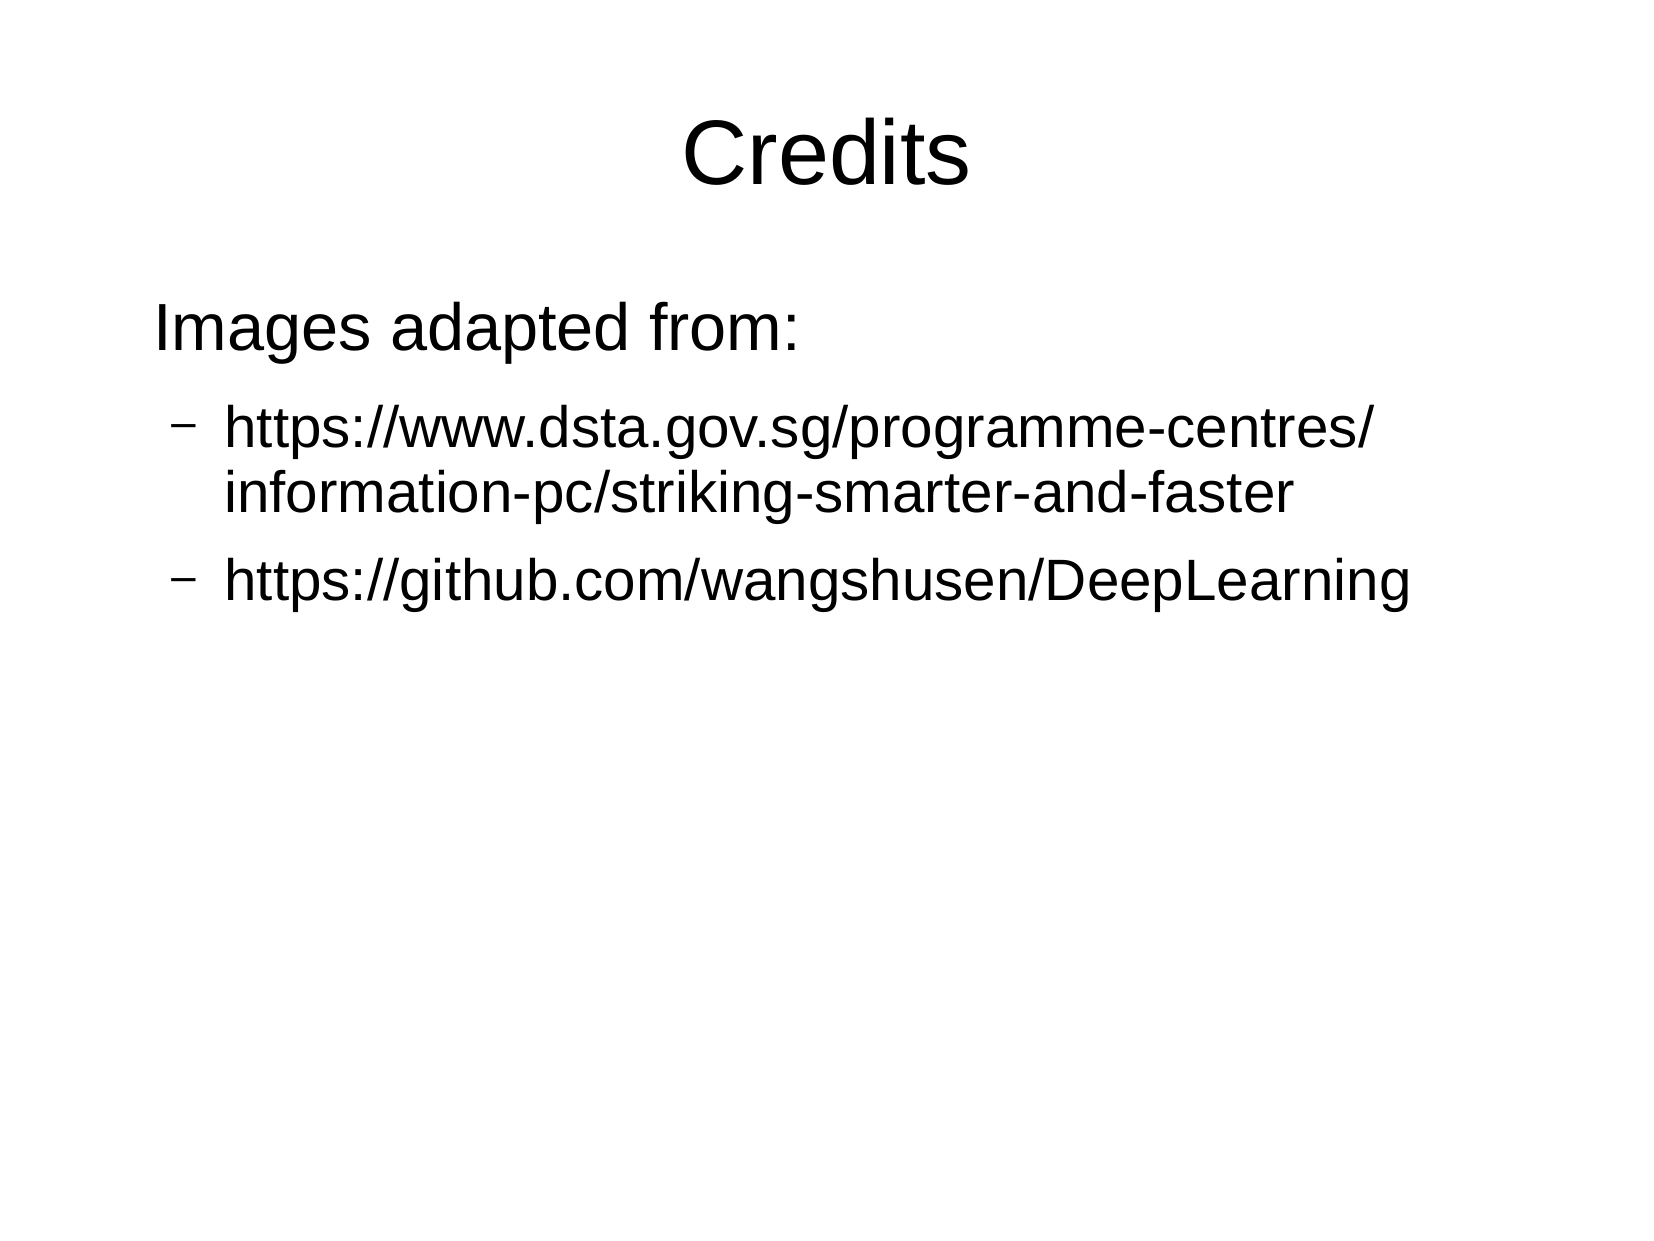

# Credits
Images adapted from:
https://www.dsta.gov.sg/programme-centres/information-pc/striking-smarter-and-faster
https://github.com/wangshusen/DeepLearning